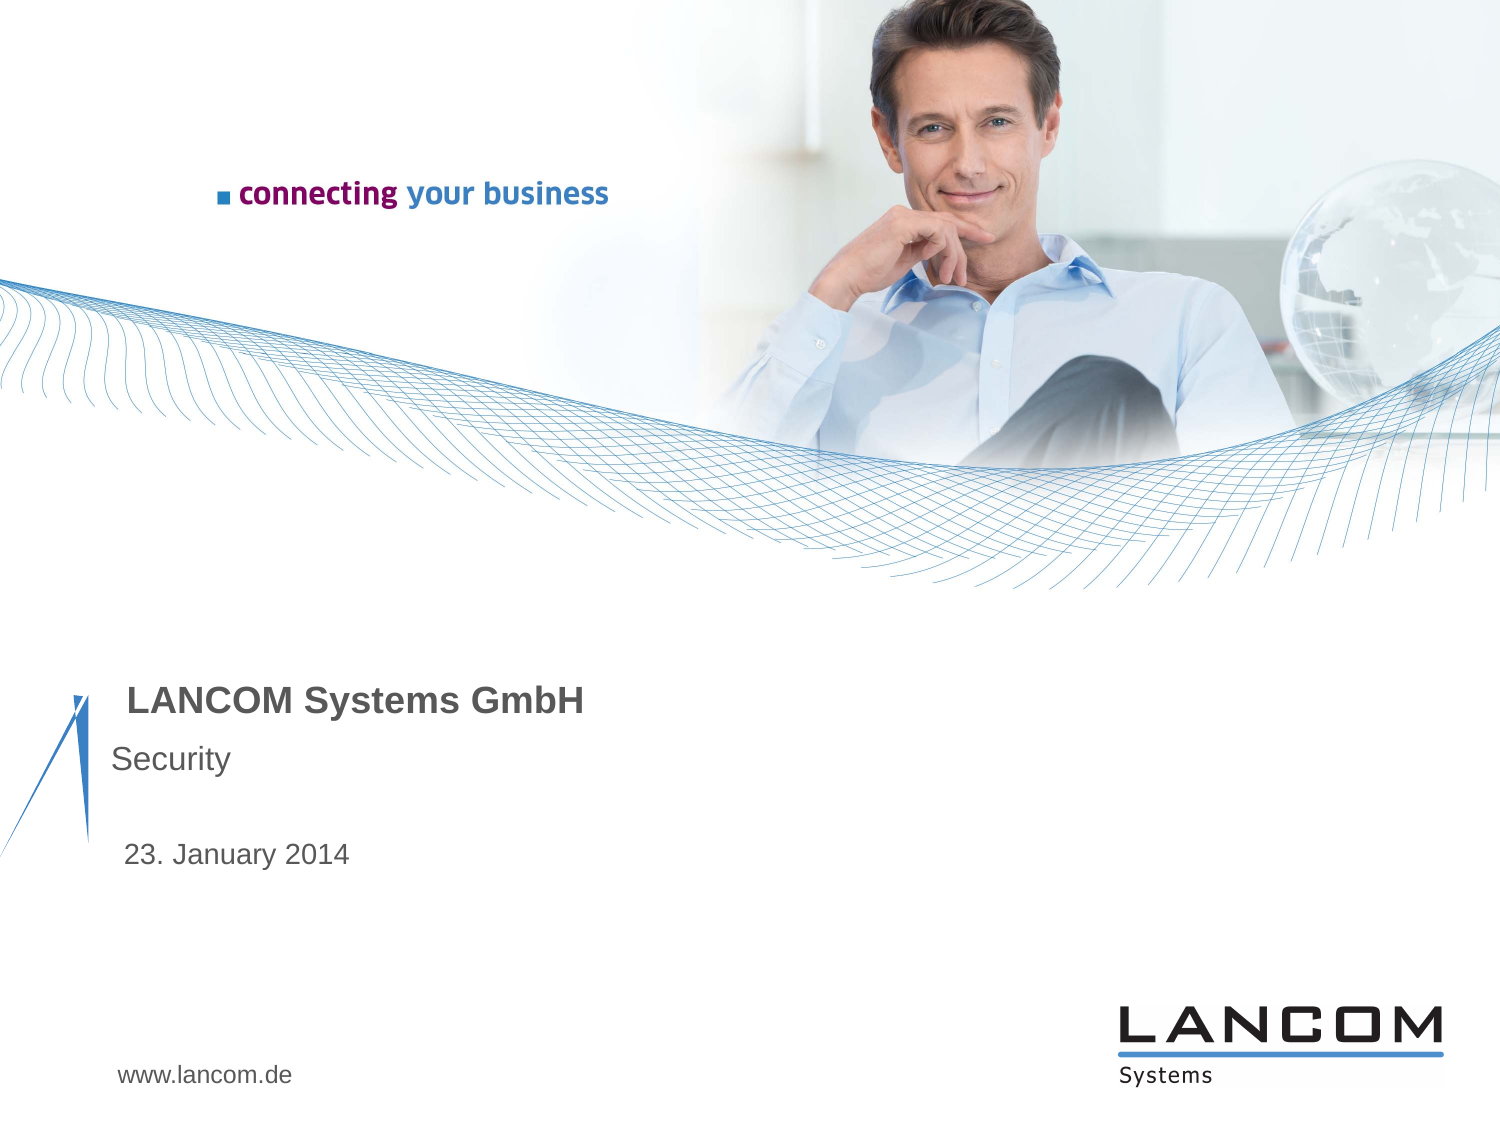

LANCOM Systems GmbH
# Security
23. January 2014